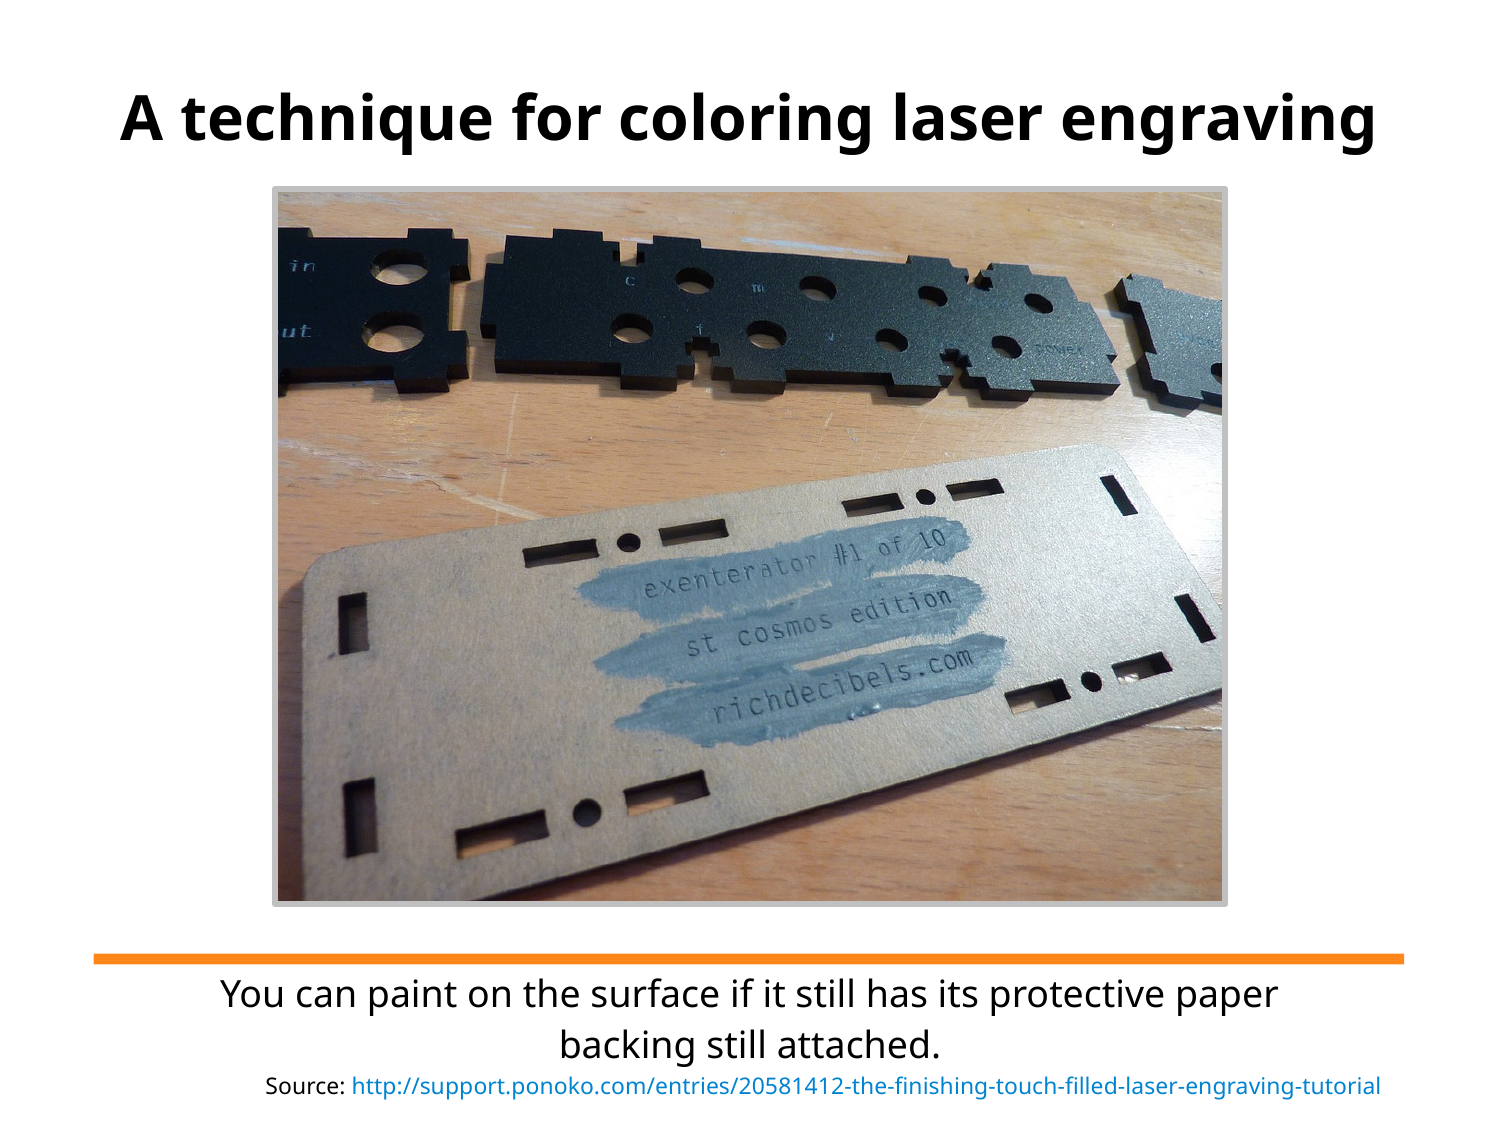

# A technique for coloring laser engraving
You can paint on the surface if it still has its protective paper backing still attached.
Source: http://support.ponoko.com/entries/20581412-the-finishing-touch-filled-laser-engraving-tutorial